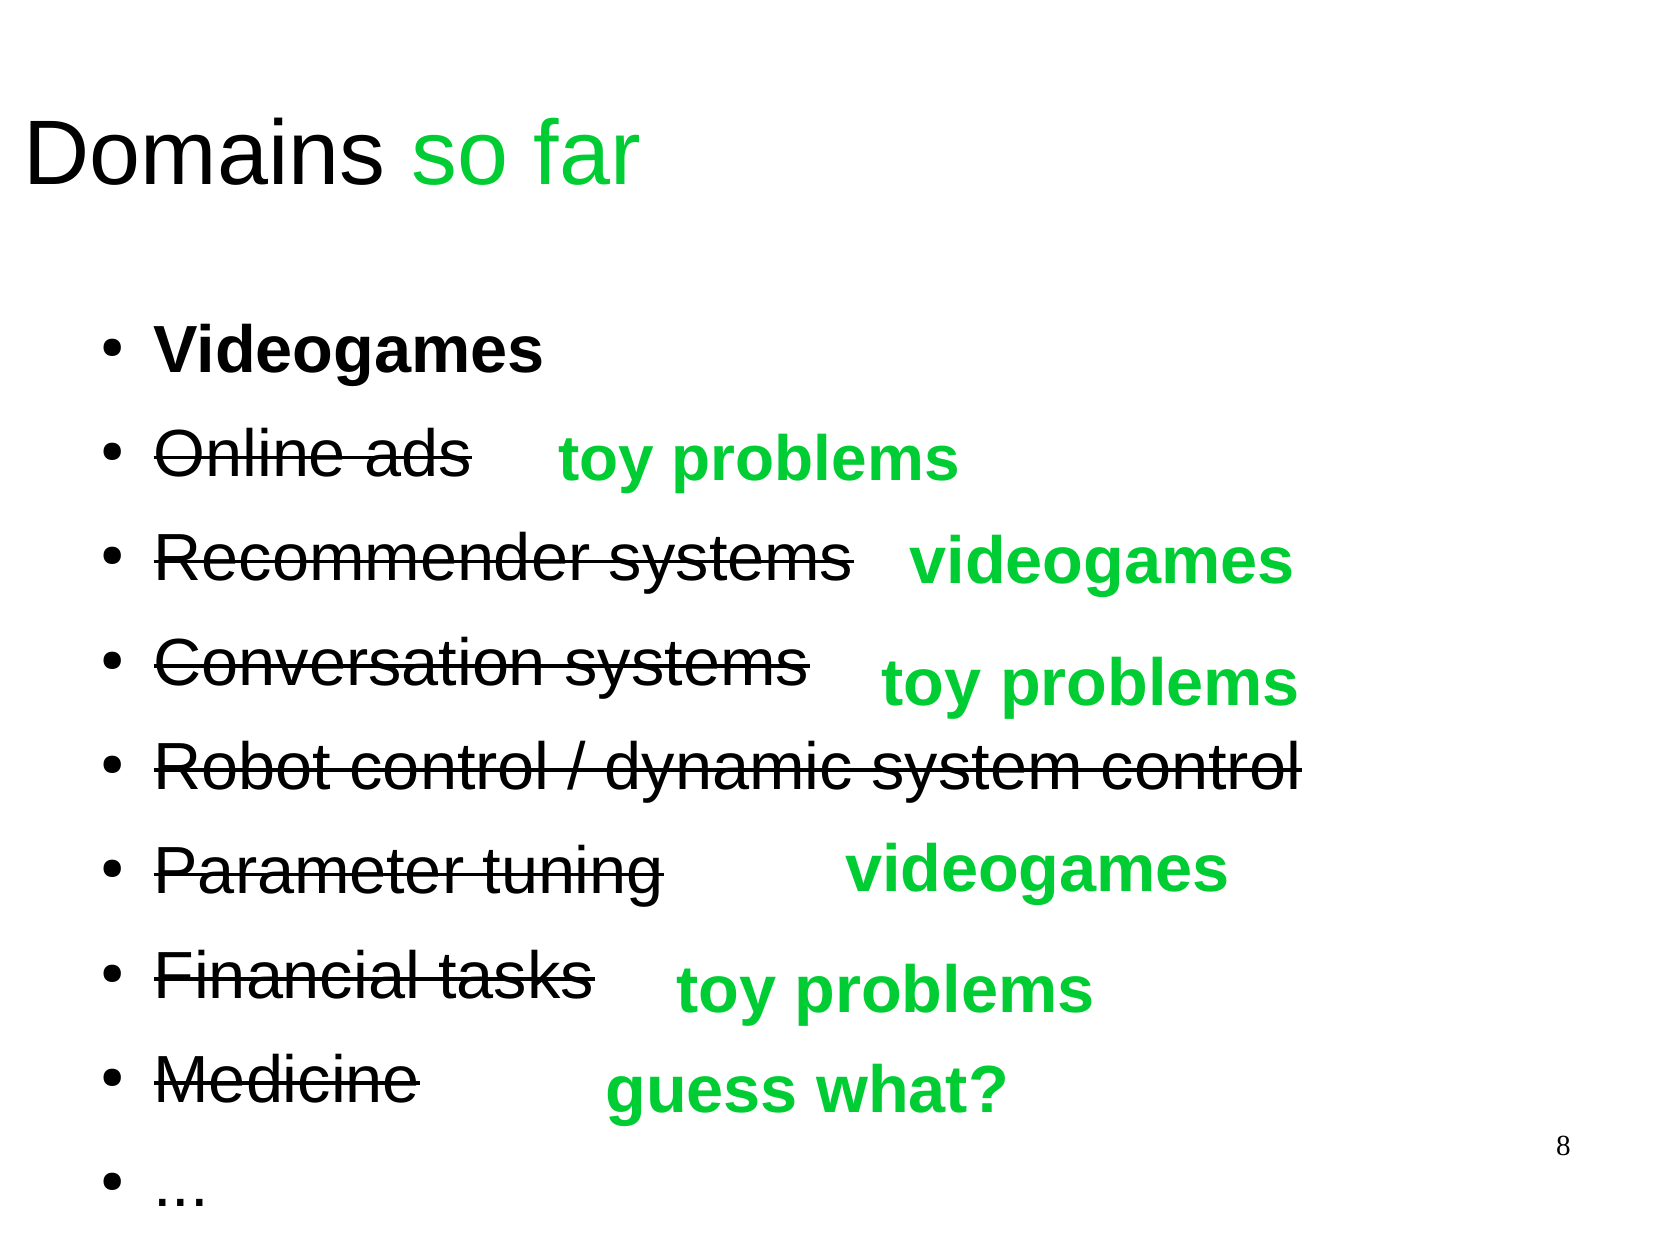

# Domains so far
Videogames
Online ads
Recommender systems
Conversation systems
Robot control / dynamic system control
Parameter tuning
Financial tasks
Medicine
...
toy problems
videogames
toy problems
videogames
toy problems
guess what?
8